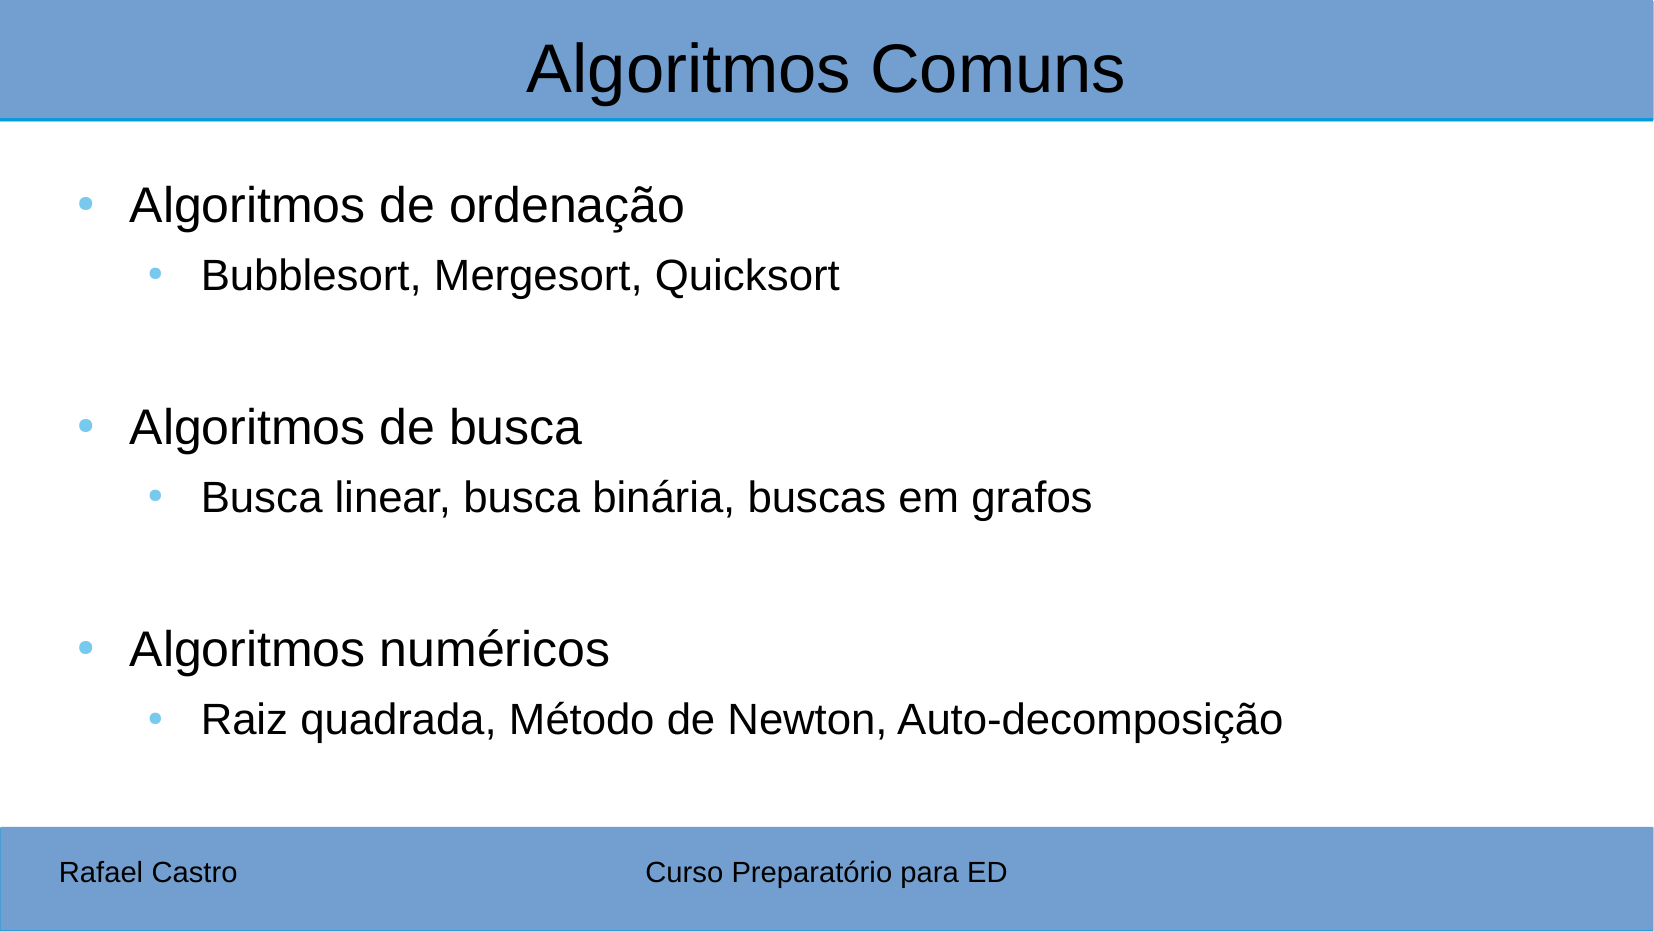

# Algoritmos Comuns
Algoritmos de ordenação
Bubblesort, Mergesort, Quicksort
Algoritmos de busca
Busca linear, busca binária, buscas em grafos
Algoritmos numéricos
Raiz quadrada, Método de Newton, Auto-decomposição
Curso Preparatório para ED